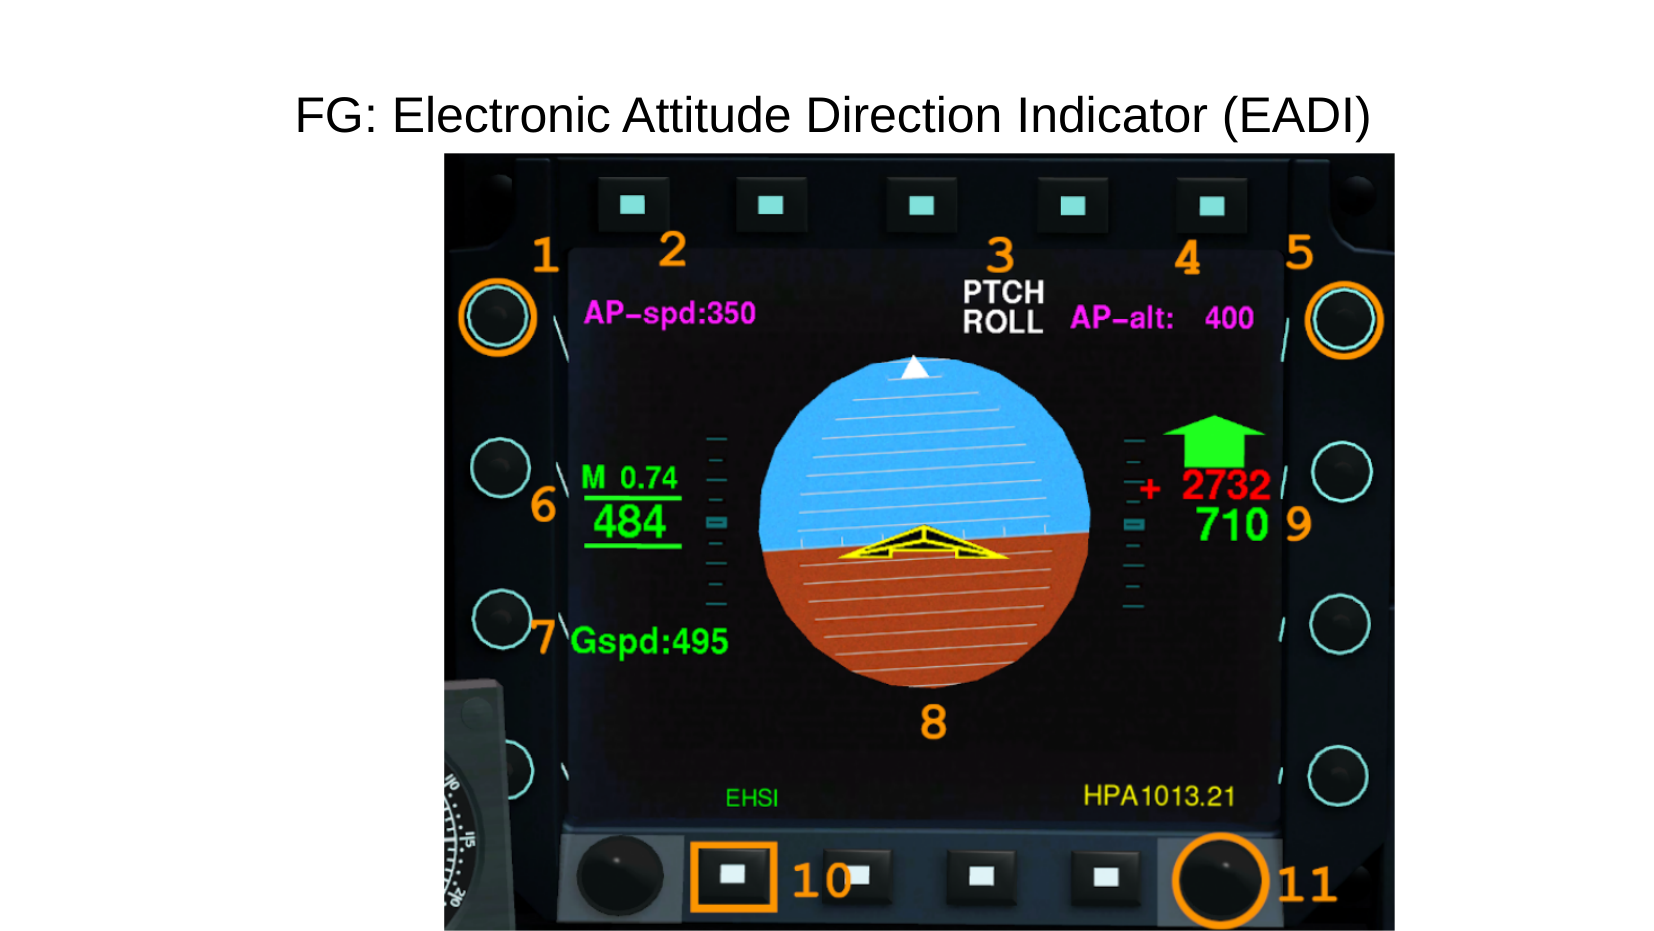

# FG: Electronic Attitude Direction Indicator (EADI)